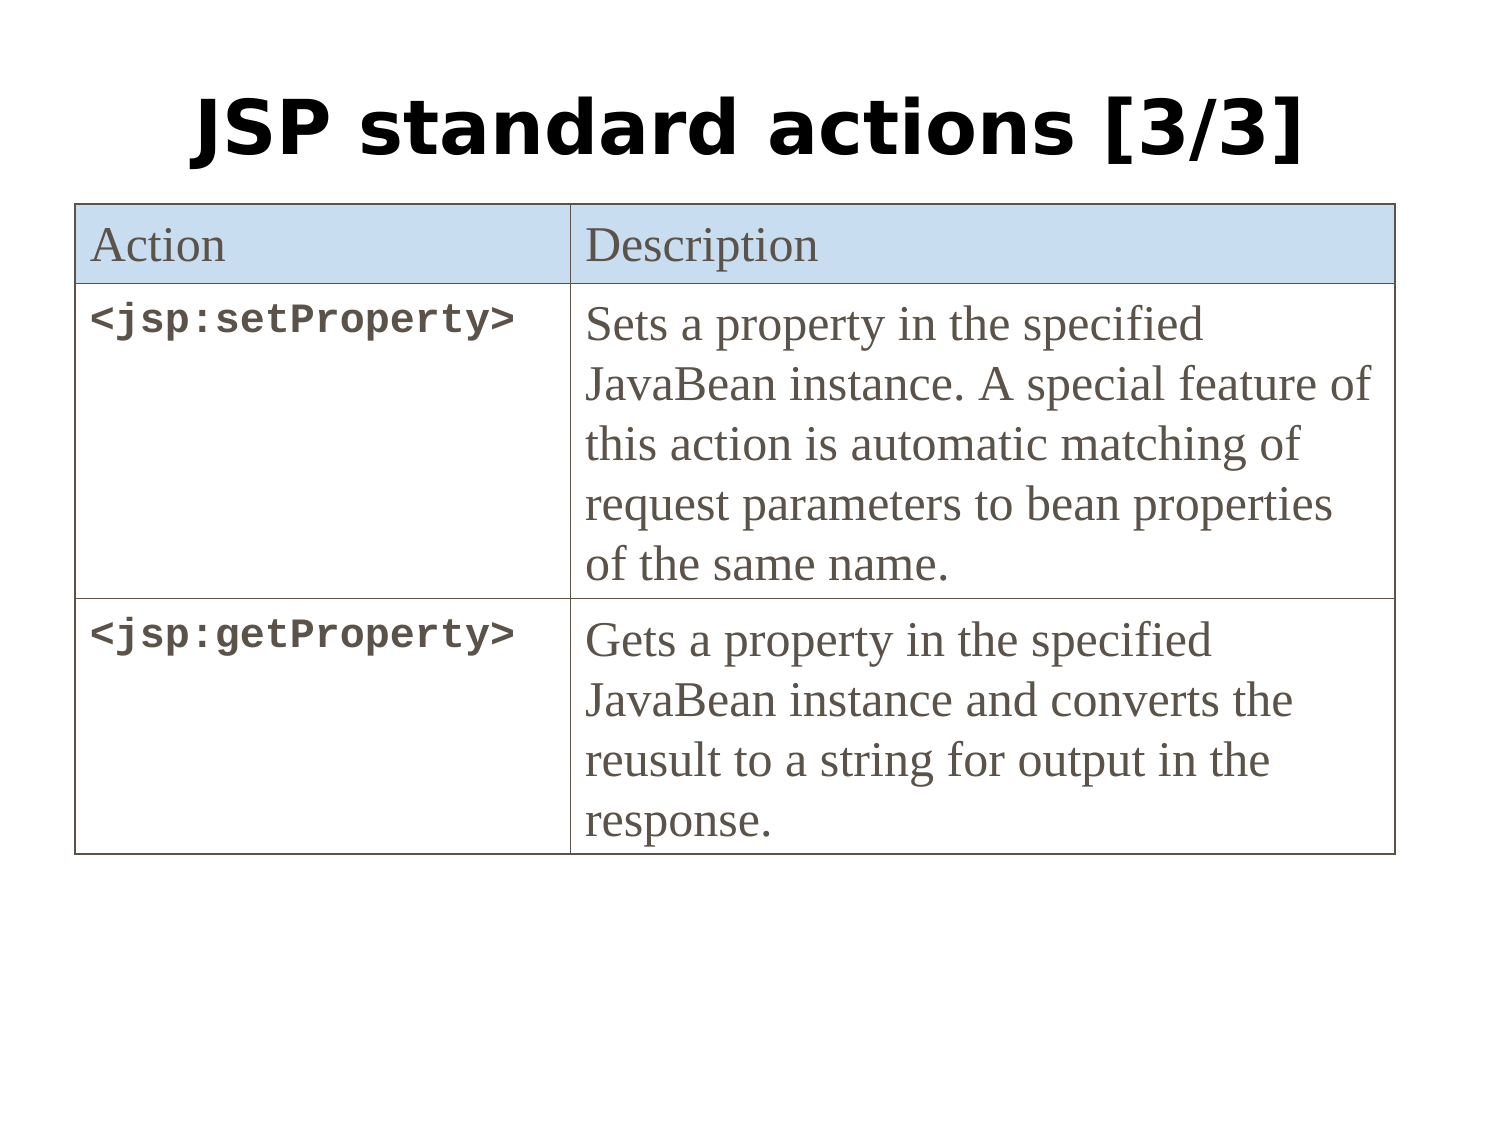

# JSP standard actions [3/3]
| Action | Description |
| --- | --- |
| <jsp:setProperty> | Sets a property in the specified JavaBean instance. A special feature of this action is automatic matching of request parameters to bean properties of the same name. |
| <jsp:getProperty> | Gets a property in the specified JavaBean instance and converts the reusult to a string for output in the response. |